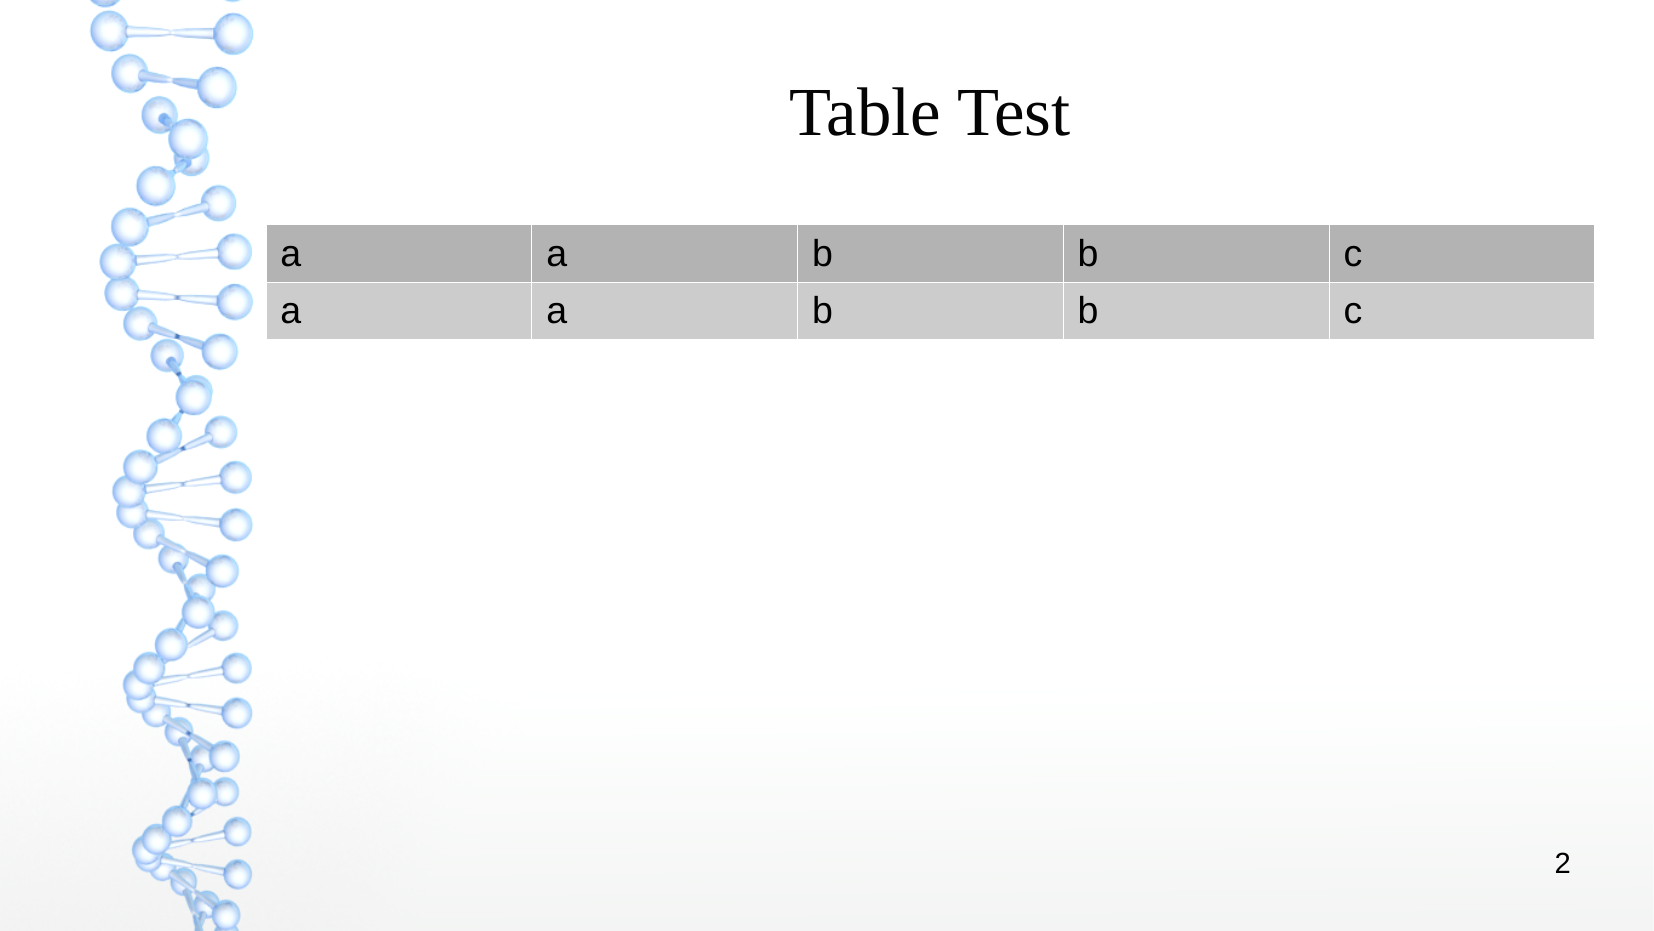

# Table Test
| a | a | b | b | c |
| --- | --- | --- | --- | --- |
| a | a | b | b | c |
2